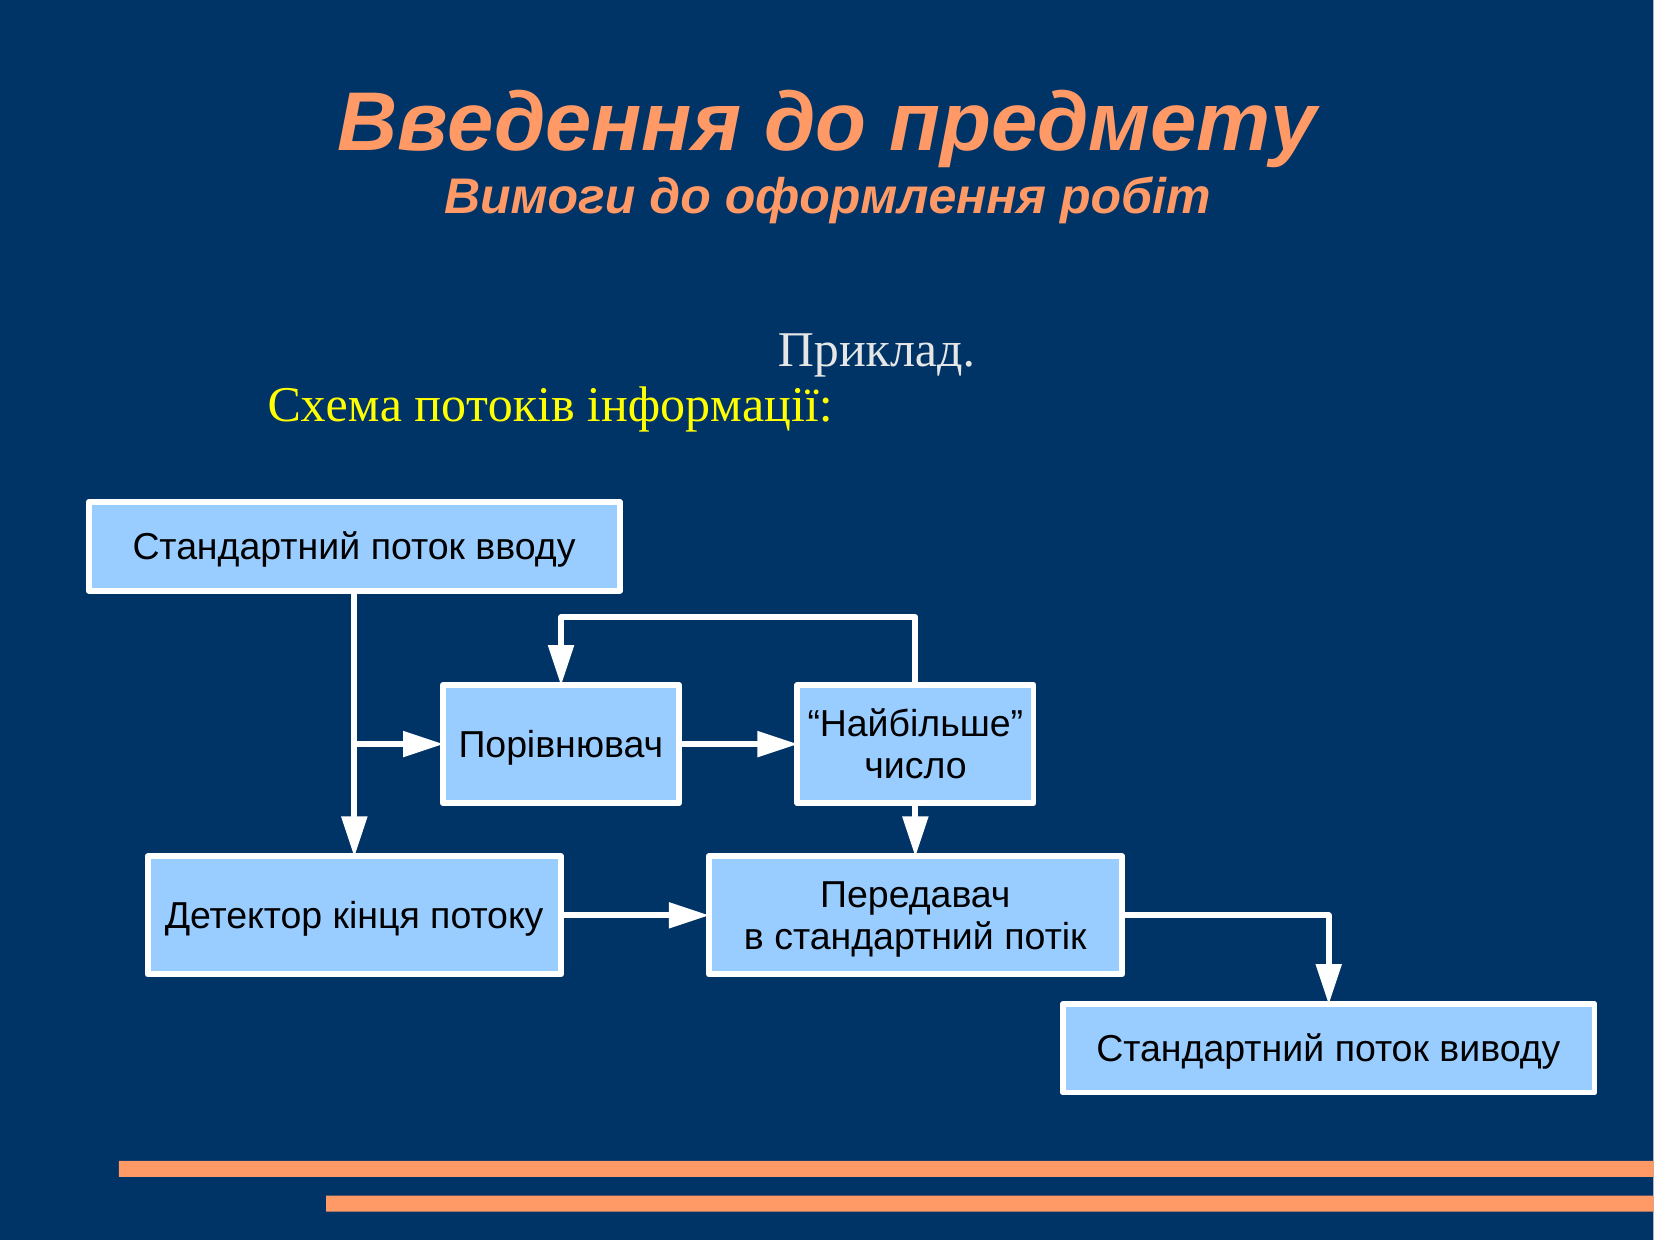

# Введення до предмету Вимоги до оформлення робіт
Приклад.
 Схема потоків інформації:
Стандартний поток вводу
Порівнювач
“Найбільше”
число
Детектор кінця потоку
Передавач
в стандартний потік
Стандартний поток виводу